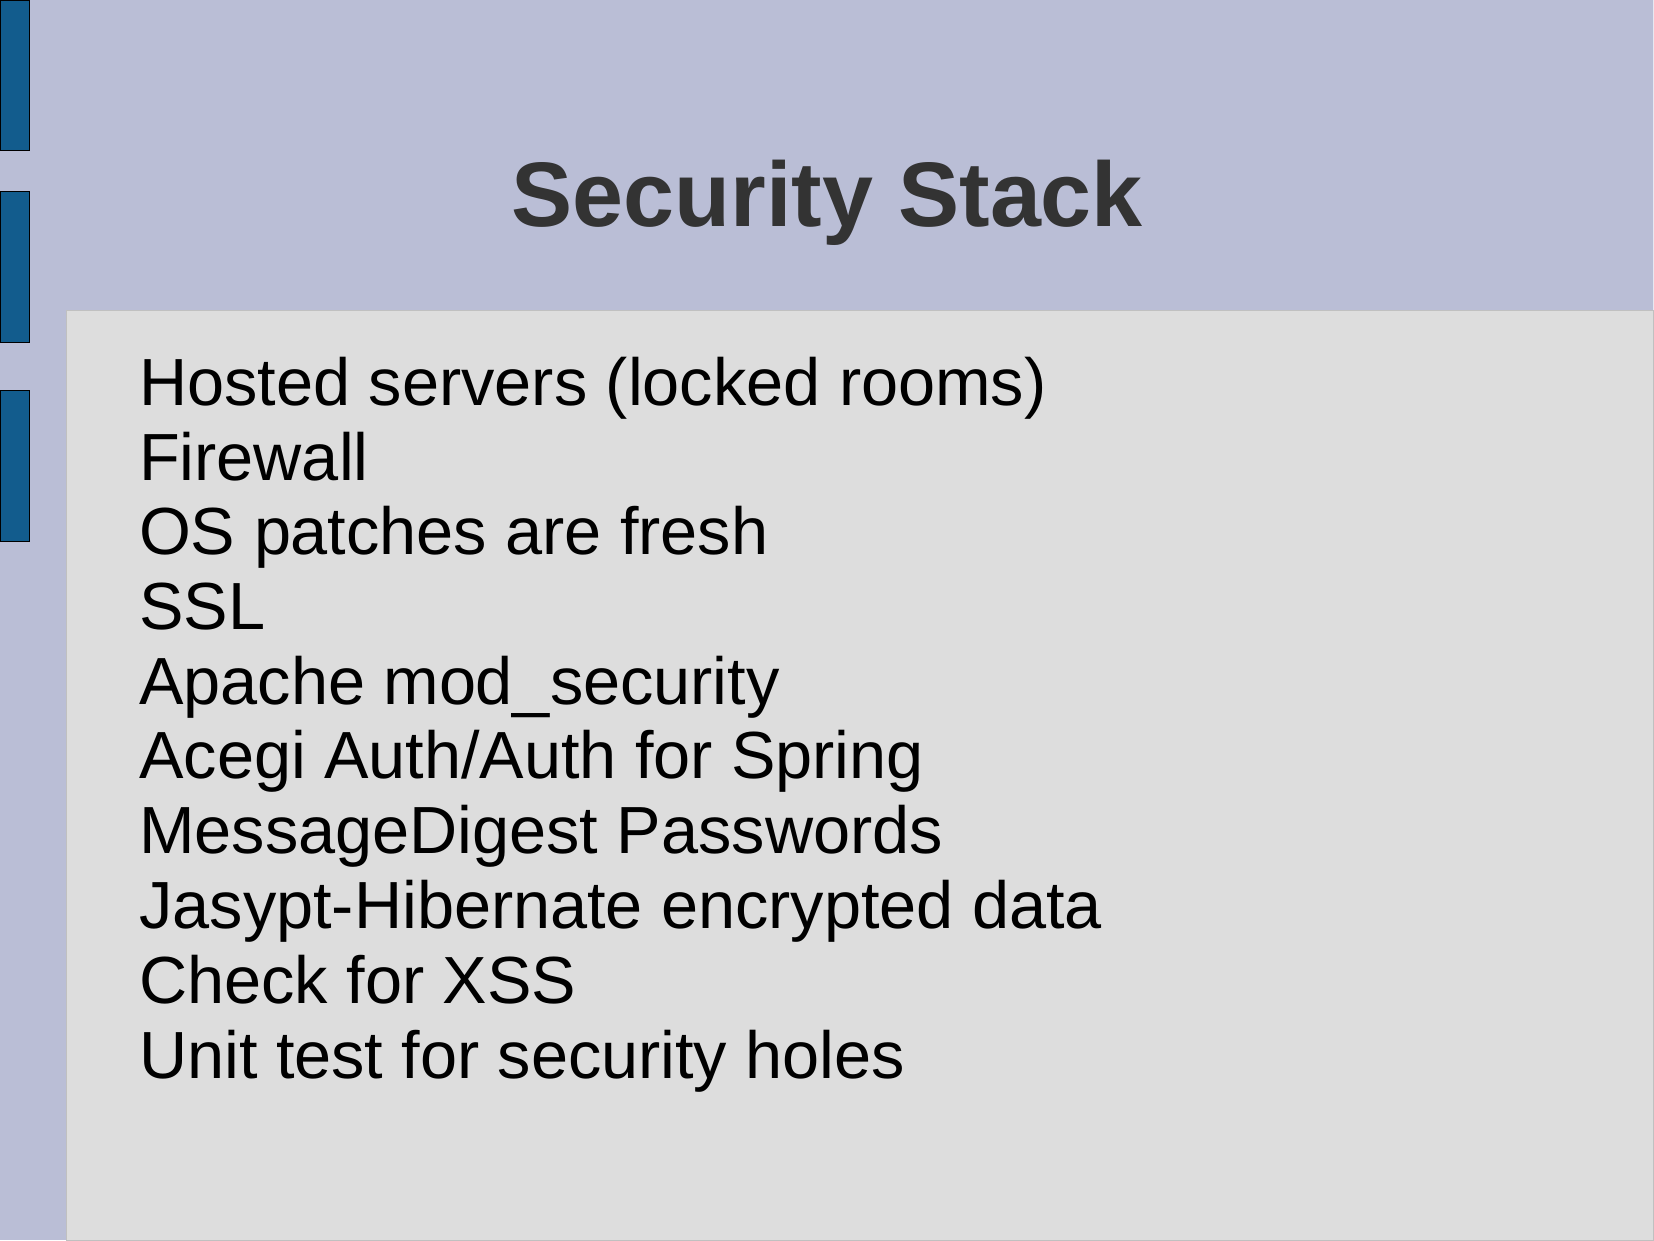

# Security Stack
Hosted servers (locked rooms)
Firewall
OS patches are fresh
SSL
Apache mod_security
Acegi Auth/Auth for Spring
MessageDigest Passwords
Jasypt-Hibernate encrypted data
Check for XSS
Unit test for security holes